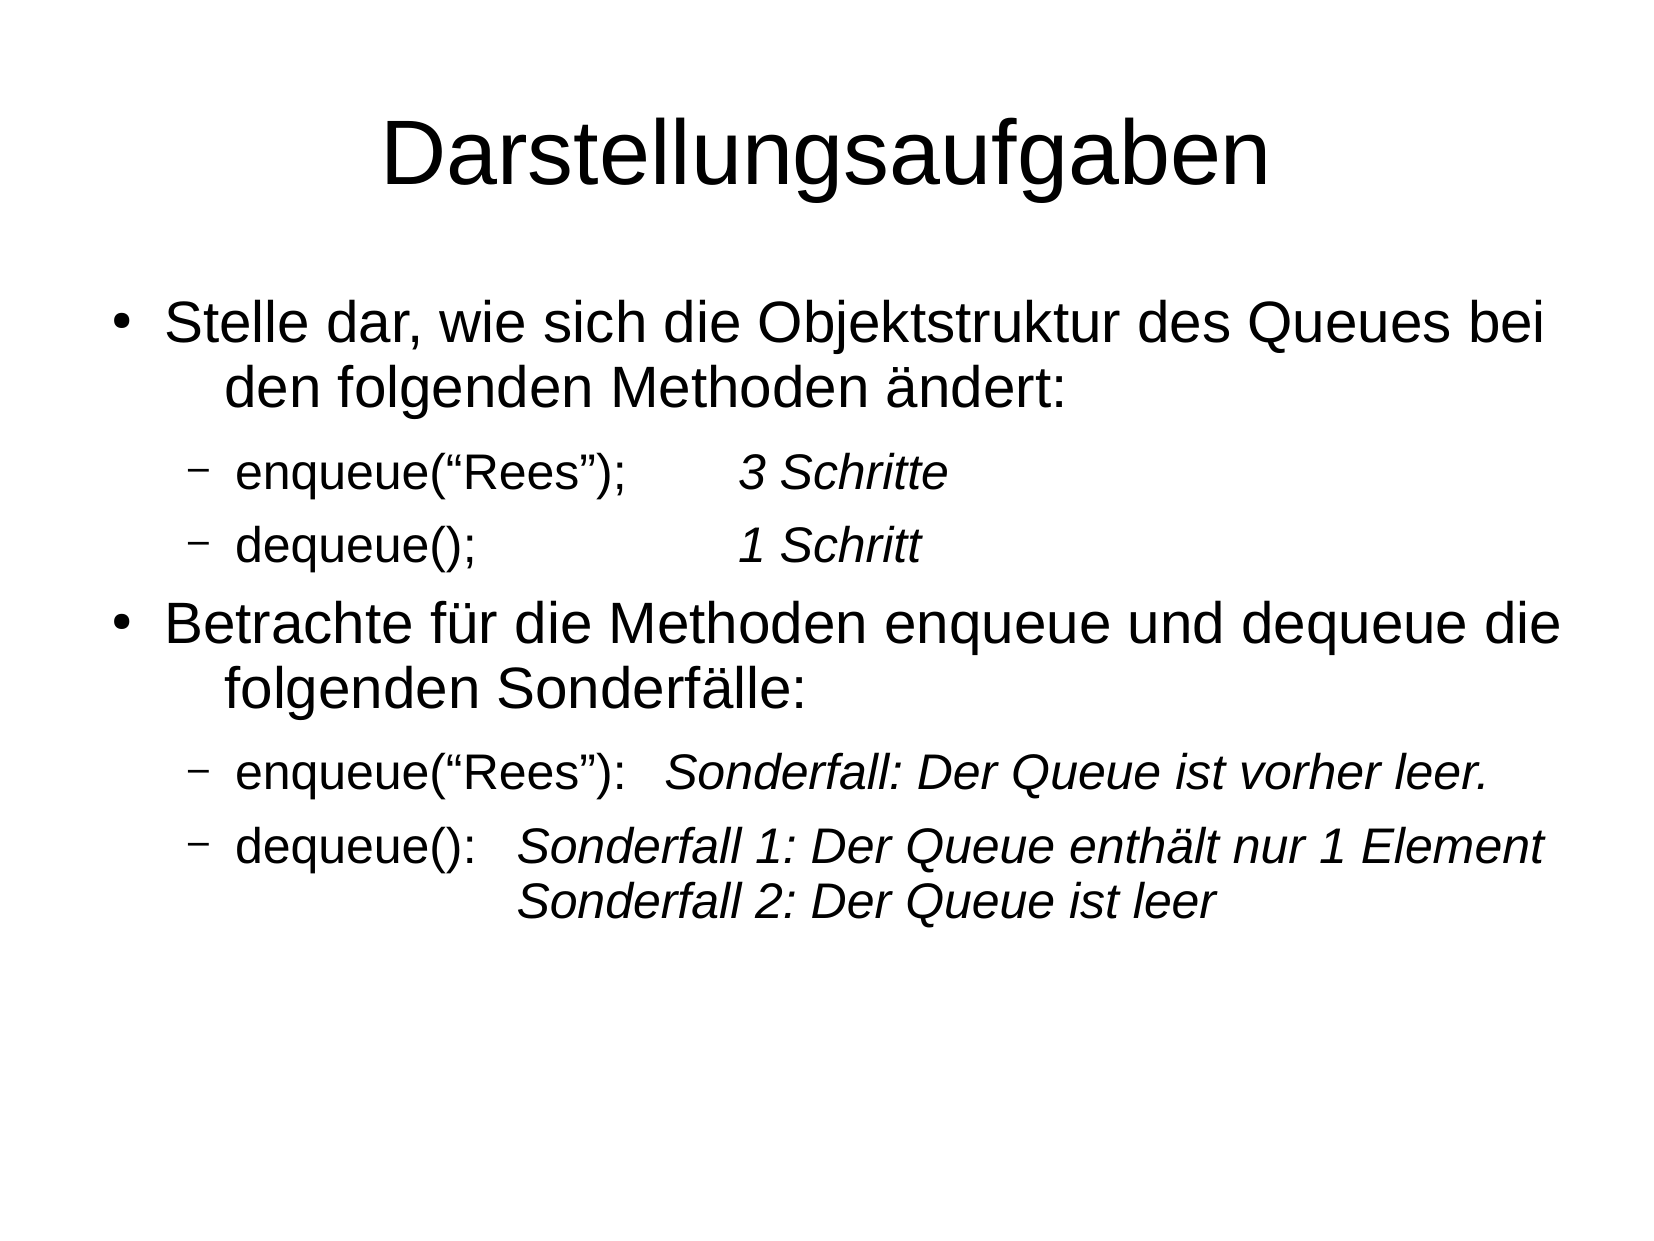

# Darstellungsaufgaben
Stelle dar, wie sich die Objektstruktur des Queues bei den folgenden Methoden ändert:
enqueue(“Rees”);		3 Schritte
dequeue();				1 Schritt
Betrachte für die Methoden enqueue und dequeue die folgenden Sonderfälle:
enqueue(“Rees”): 	Sonderfall: Der Queue ist vorher leer.
dequeue():	Sonderfall 1: Der Queue enthält nur 1 Element
			Sonderfall 2: Der Queue ist leer